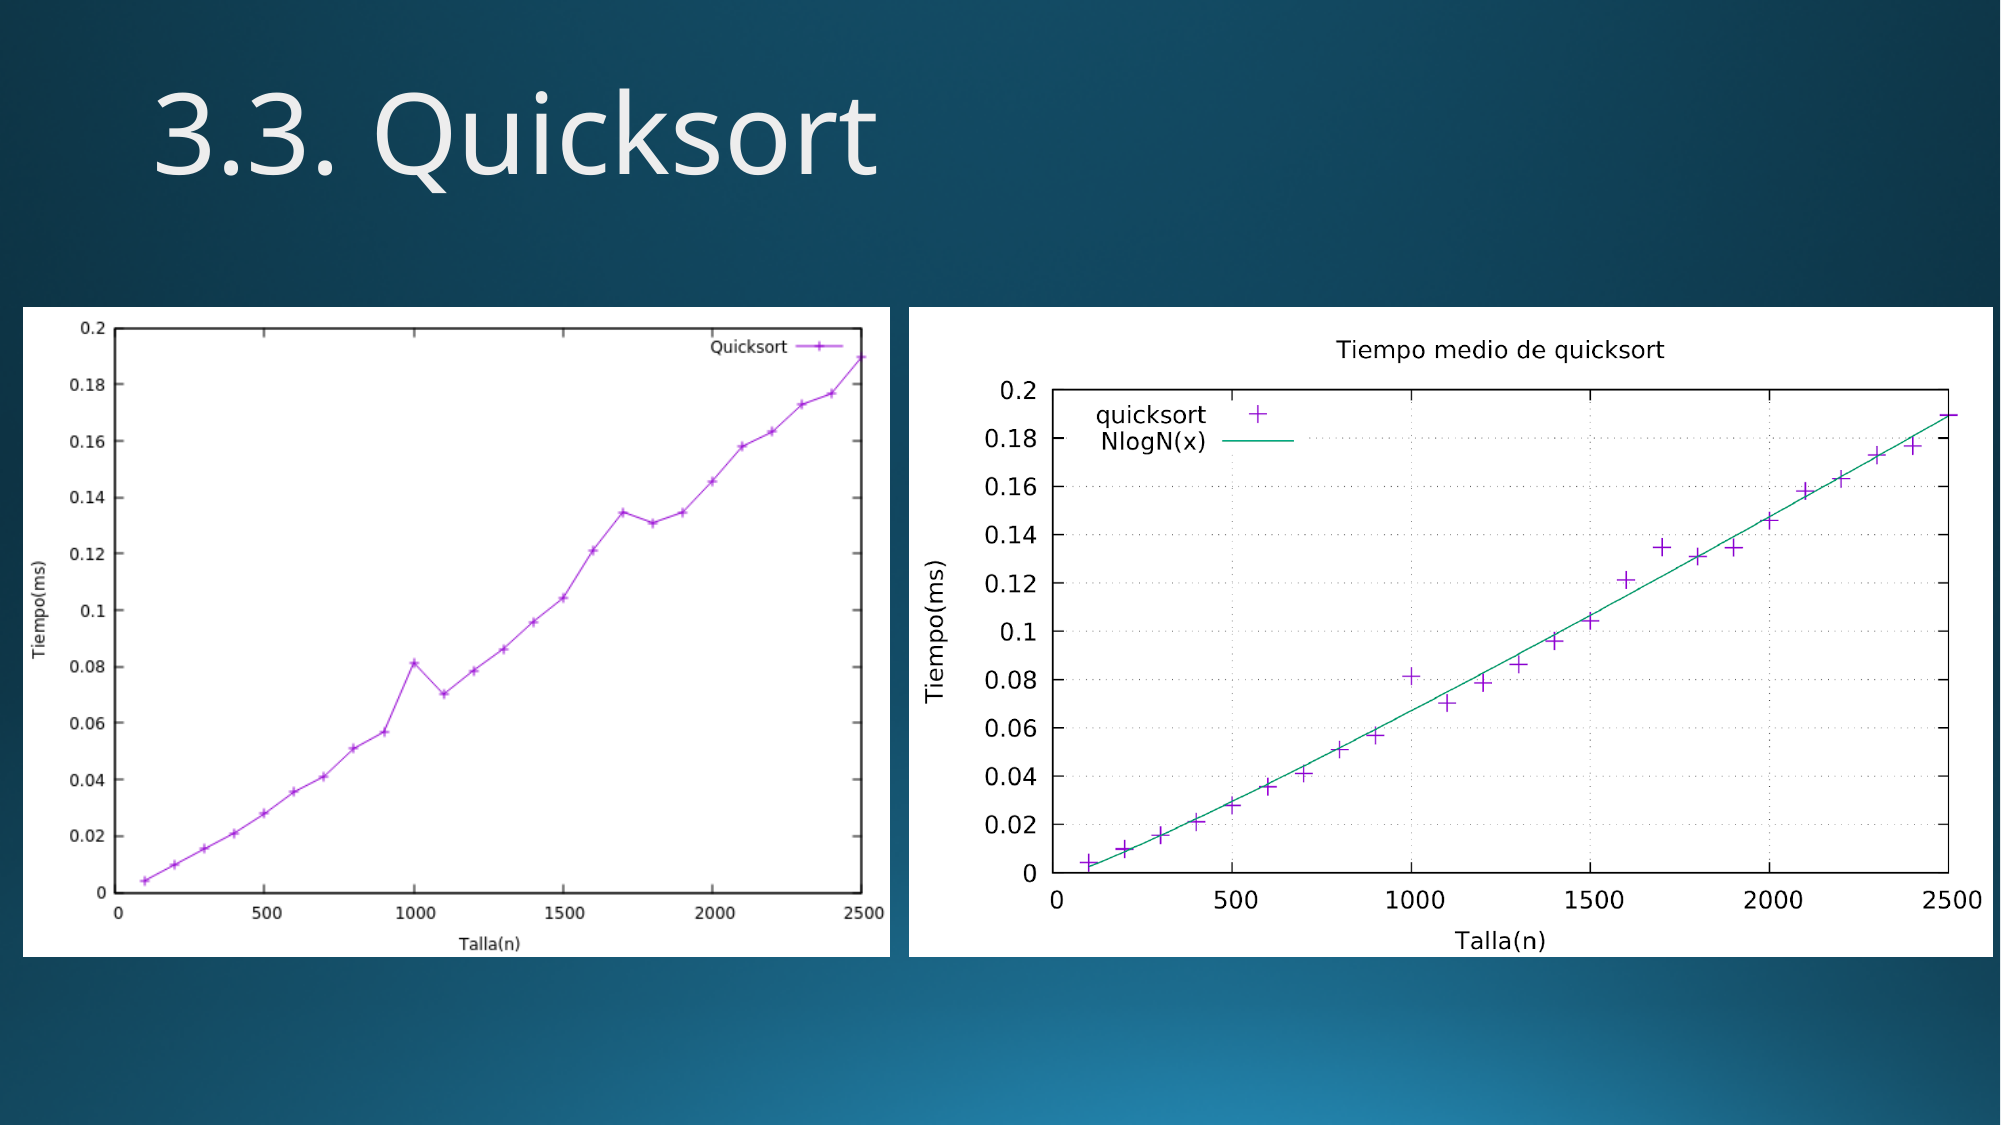

3.3. Quicksort
| |
| --- |